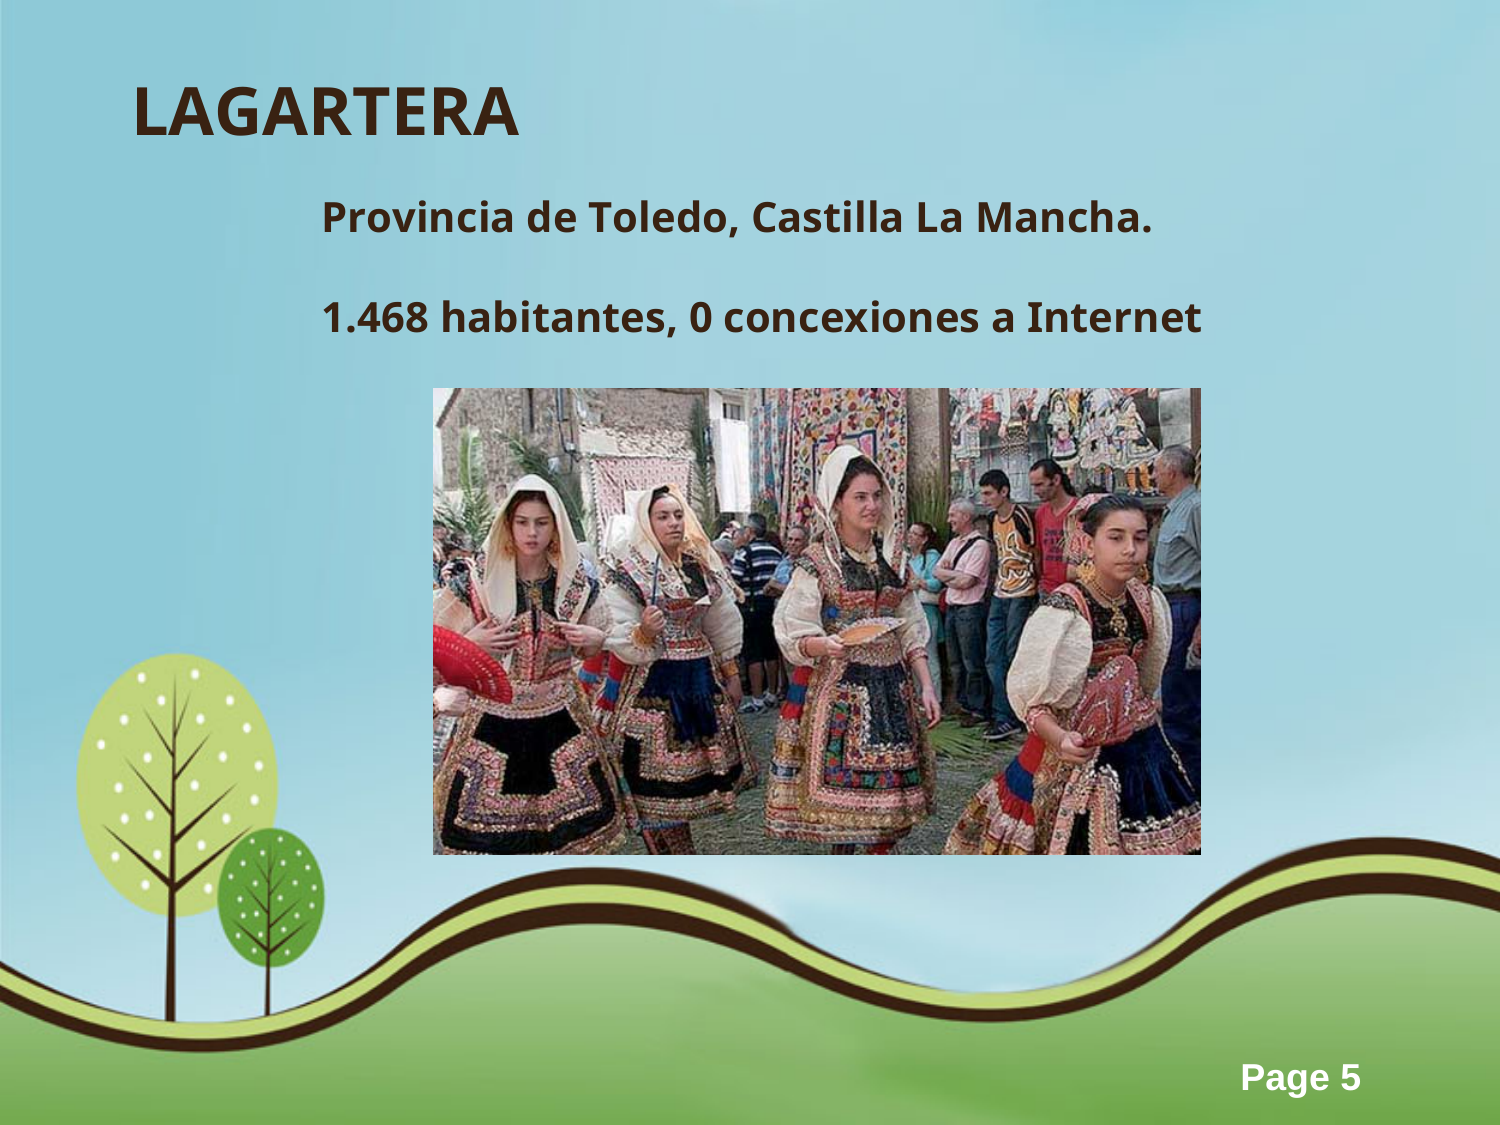

LAGARTERA
Provincia de Toledo, Castilla La Mancha.
1.468 habitantes, 0 concexiones a Internet